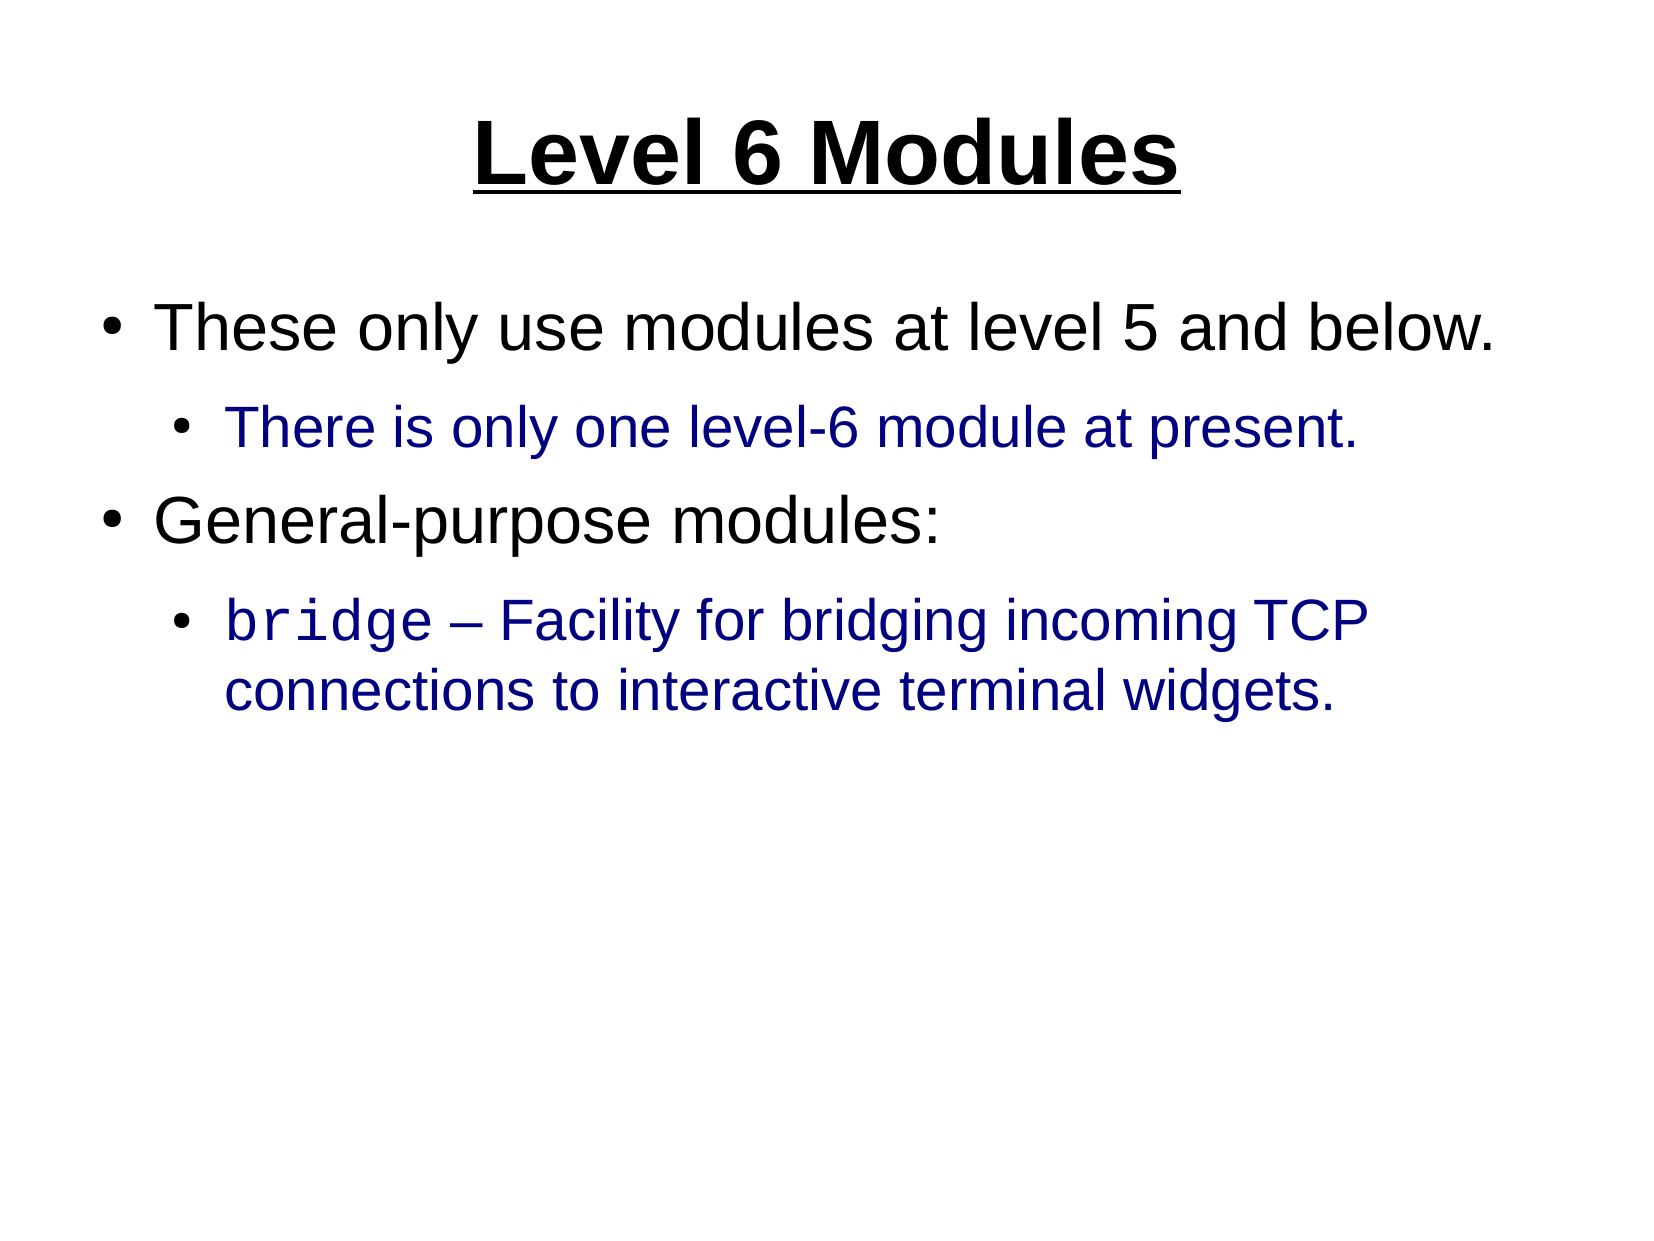

# Level 6 Modules
These only use modules at level 5 and below.
There is only one level-6 module at present.
General-purpose modules:
bridge – Facility for bridging incoming TCP connections to interactive terminal widgets.